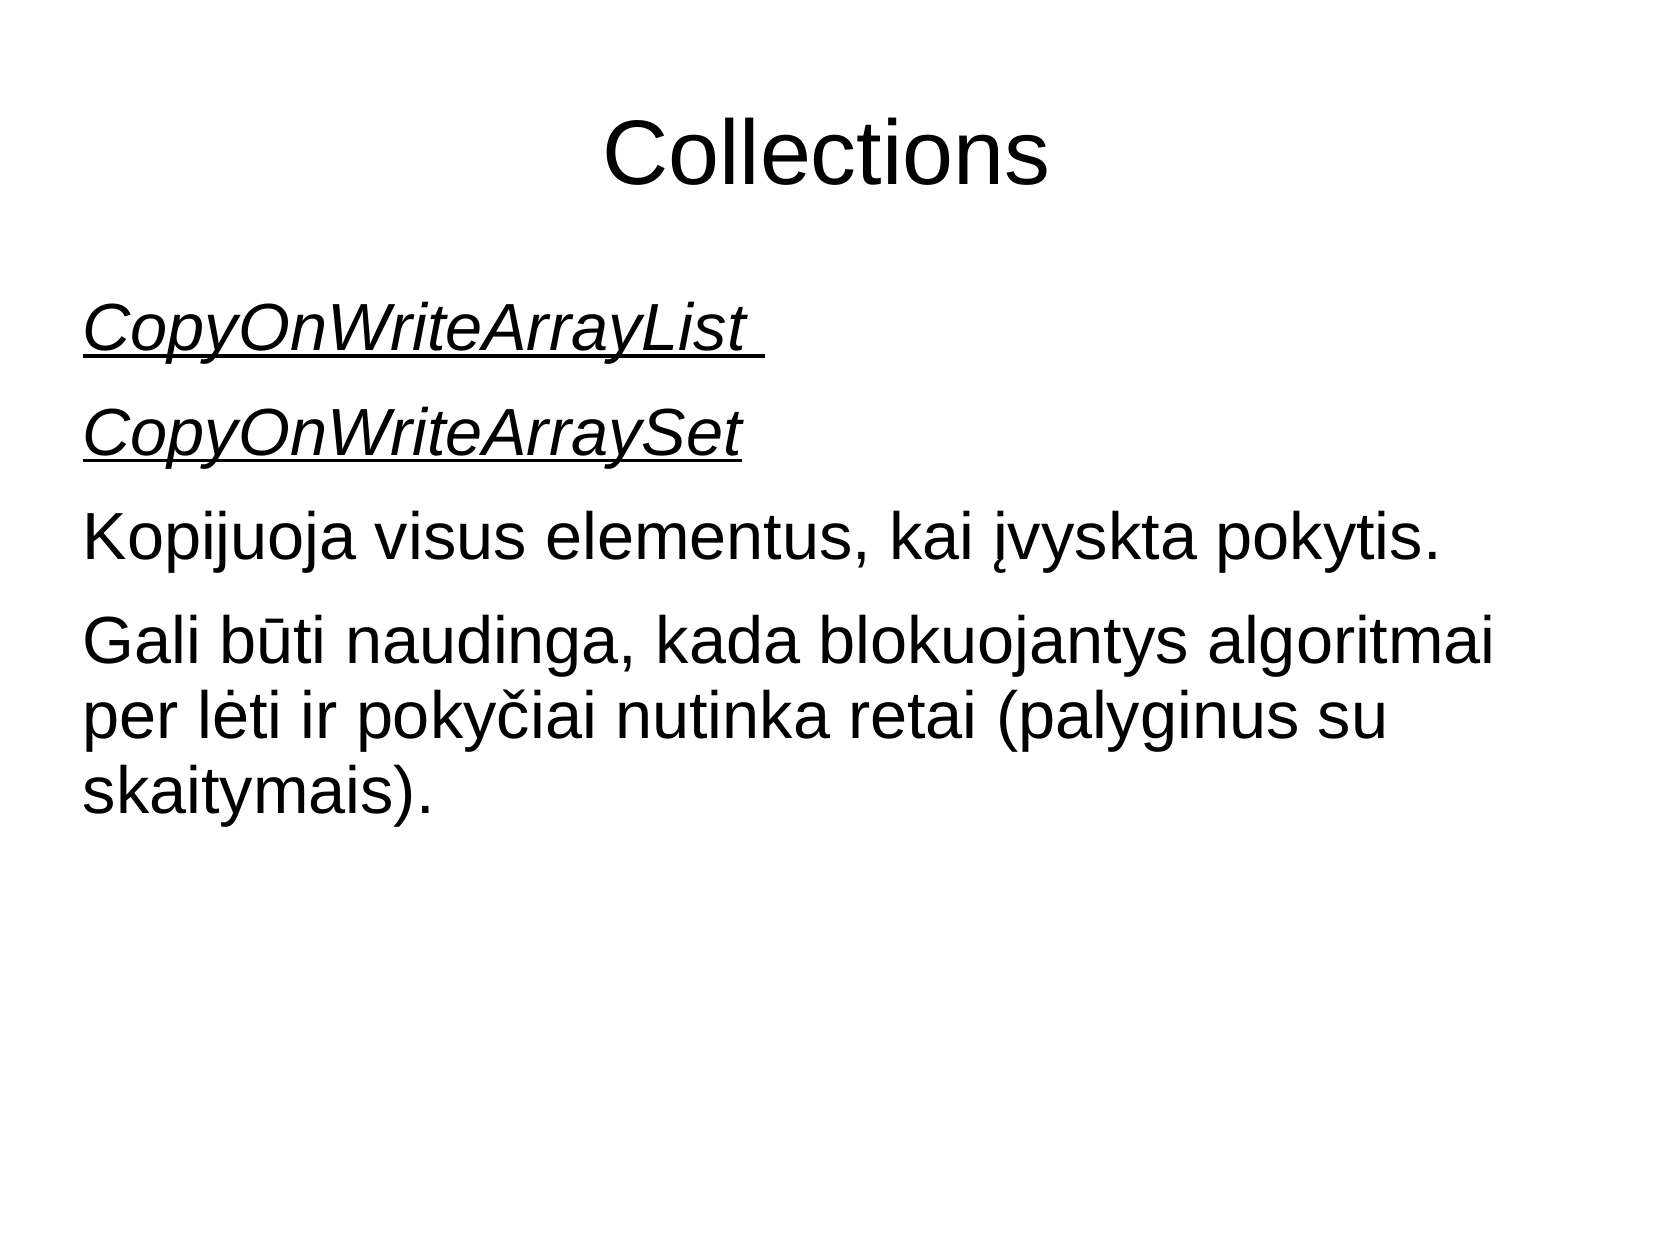

# Collections
CopyOnWriteArrayList
CopyOnWriteArraySet
Kopijuoja visus elementus, kai įvyskta pokytis.
Gali būti naudinga, kada blokuojantys algoritmai per lėti ir pokyčiai nutinka retai (palyginus su skaitymais).